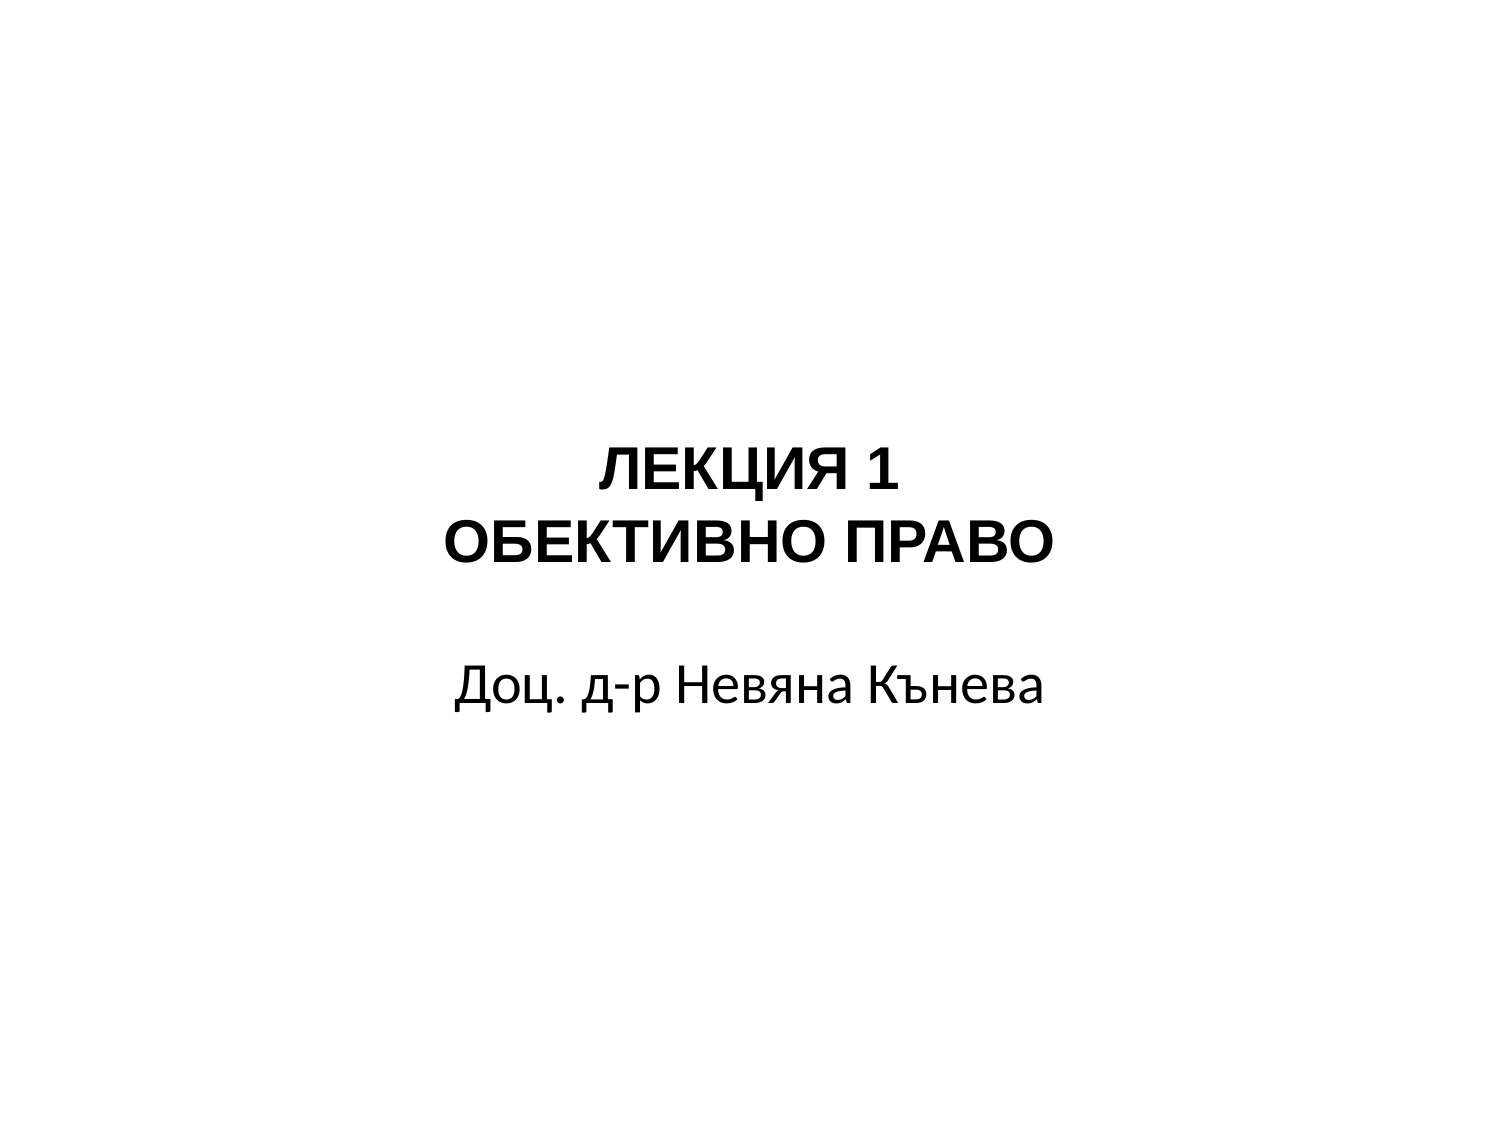

# ЛЕКЦИЯ 1 ОБЕКТИВНО ПРАВО
Доц. д-р Невяна Кънева